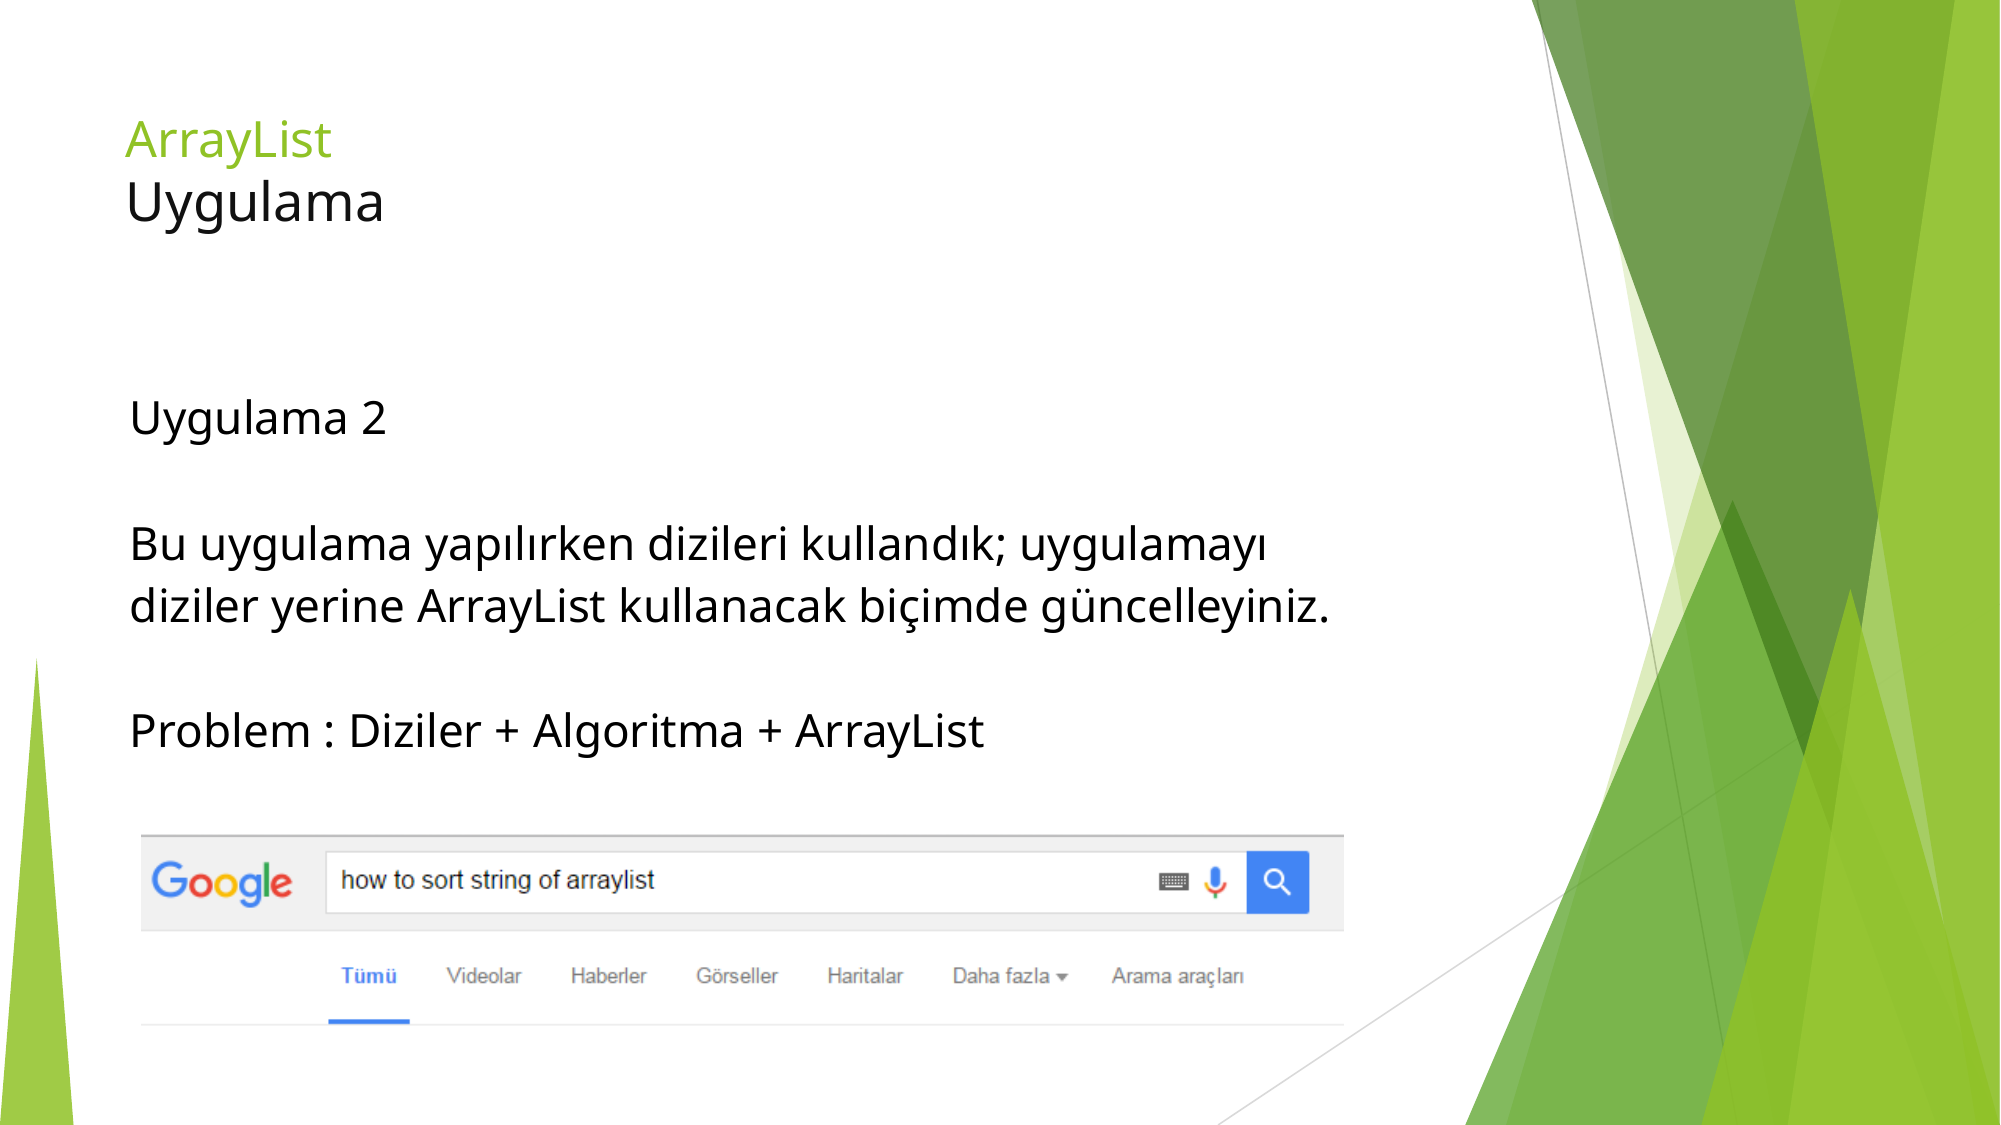

# ArrayList Uygulama
Uygulama 2
Bu uygulama yapılırken dizileri kullandık; uygulamayı diziler yerine ArrayList kullanacak biçimde güncelleyiniz.
Problem : Diziler + Algoritma + ArrayList